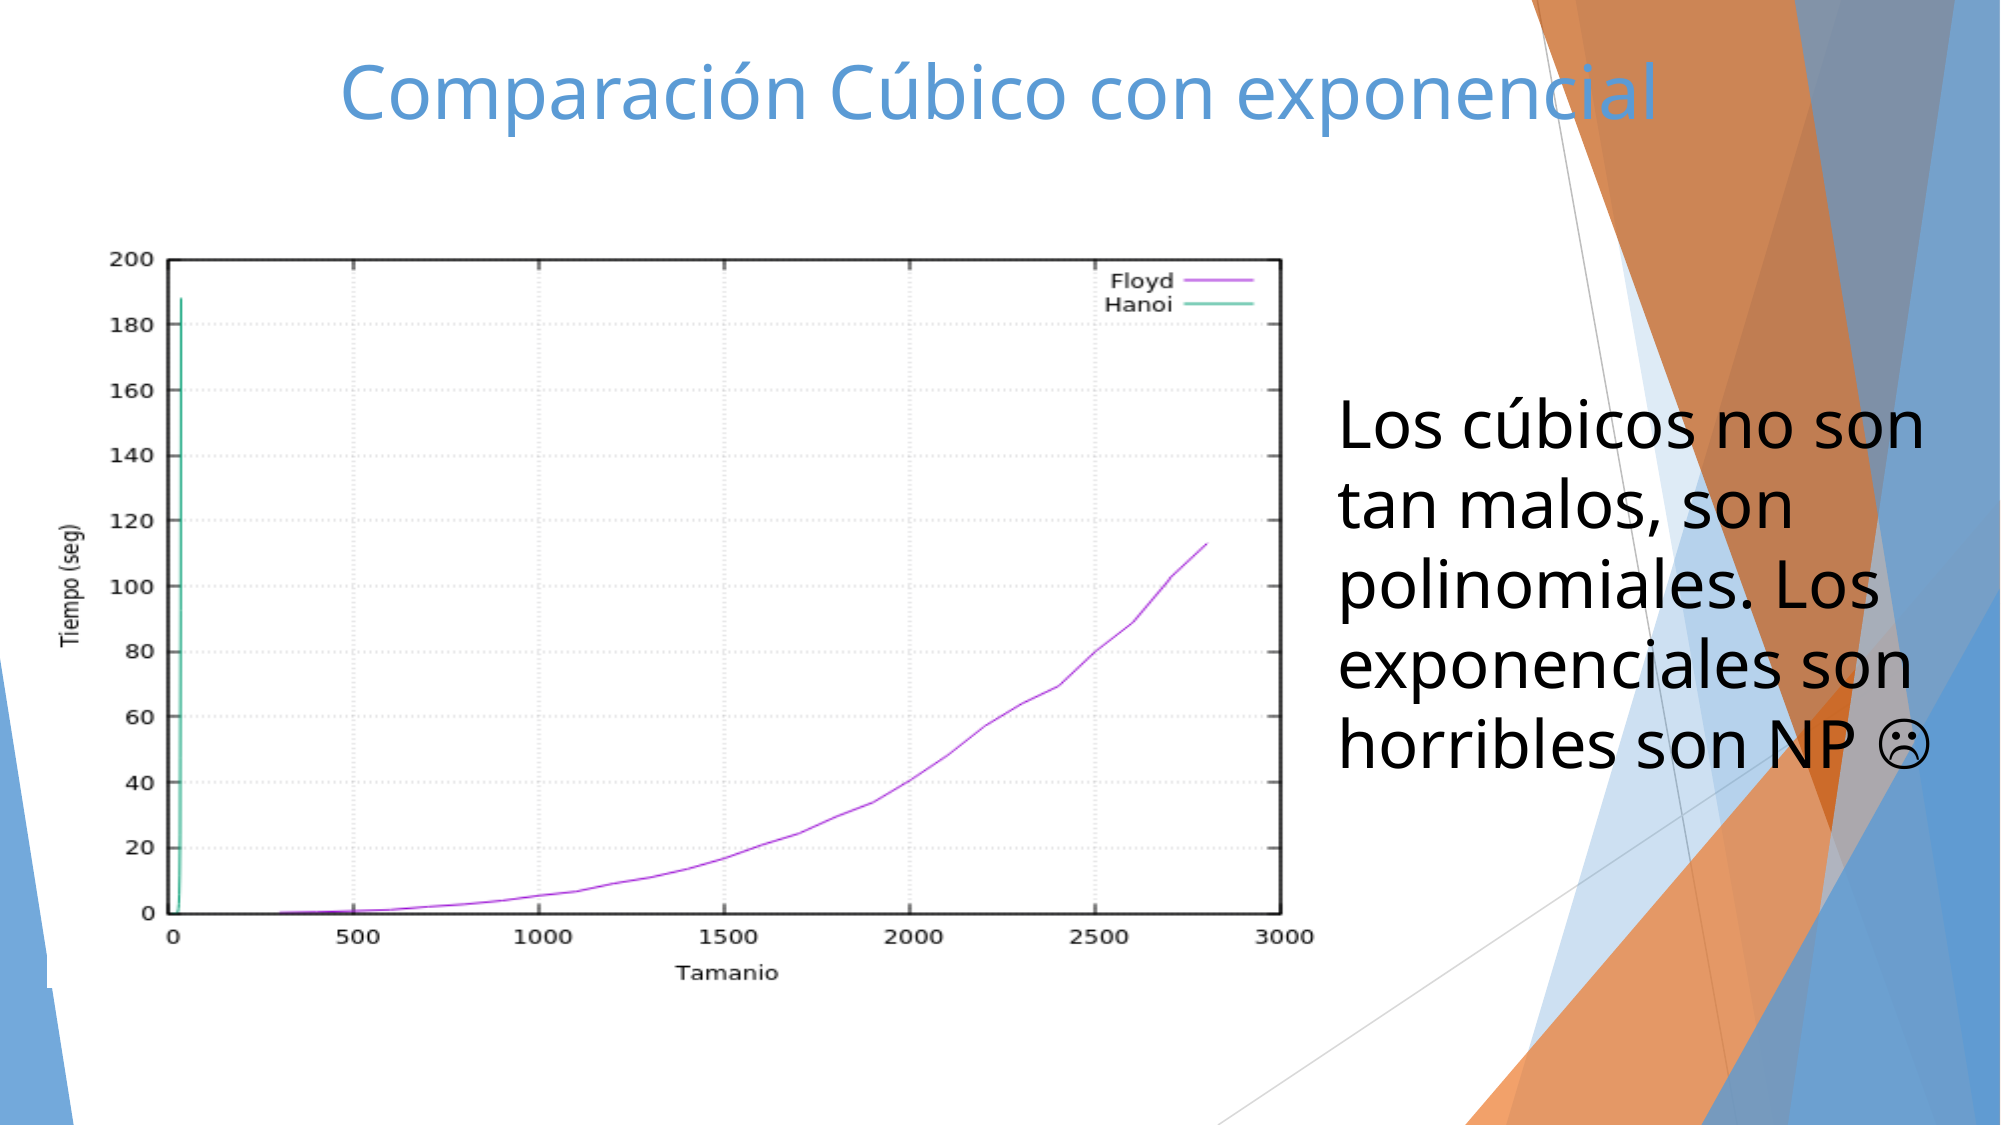

# Comparación Cúbico con exponencial
Los cúbicos no son tan malos, son polinomiales. Los exponenciales son horribles son NP 